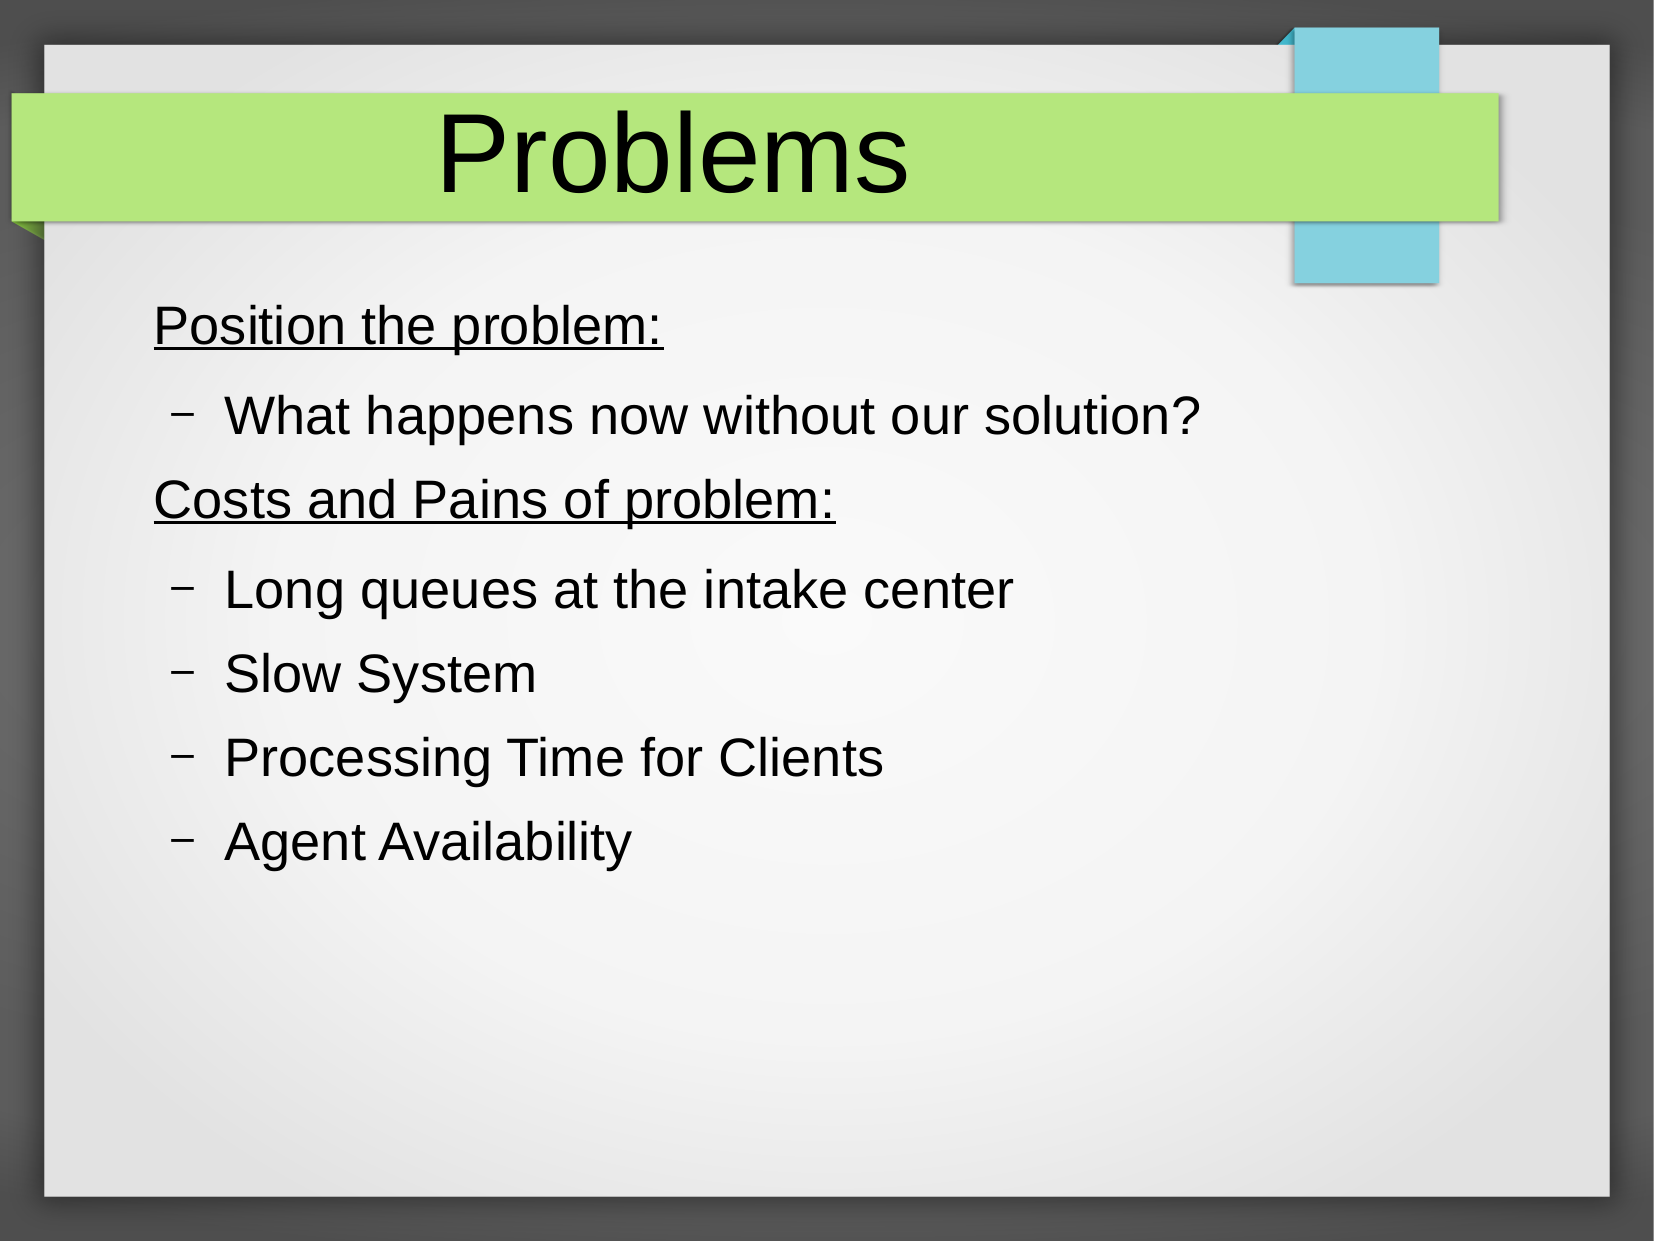

# Problems
Position the problem:
What happens now without our solution?
Costs and Pains of problem:
Long queues at the intake center
Slow System
Processing Time for Clients
Agent Availability